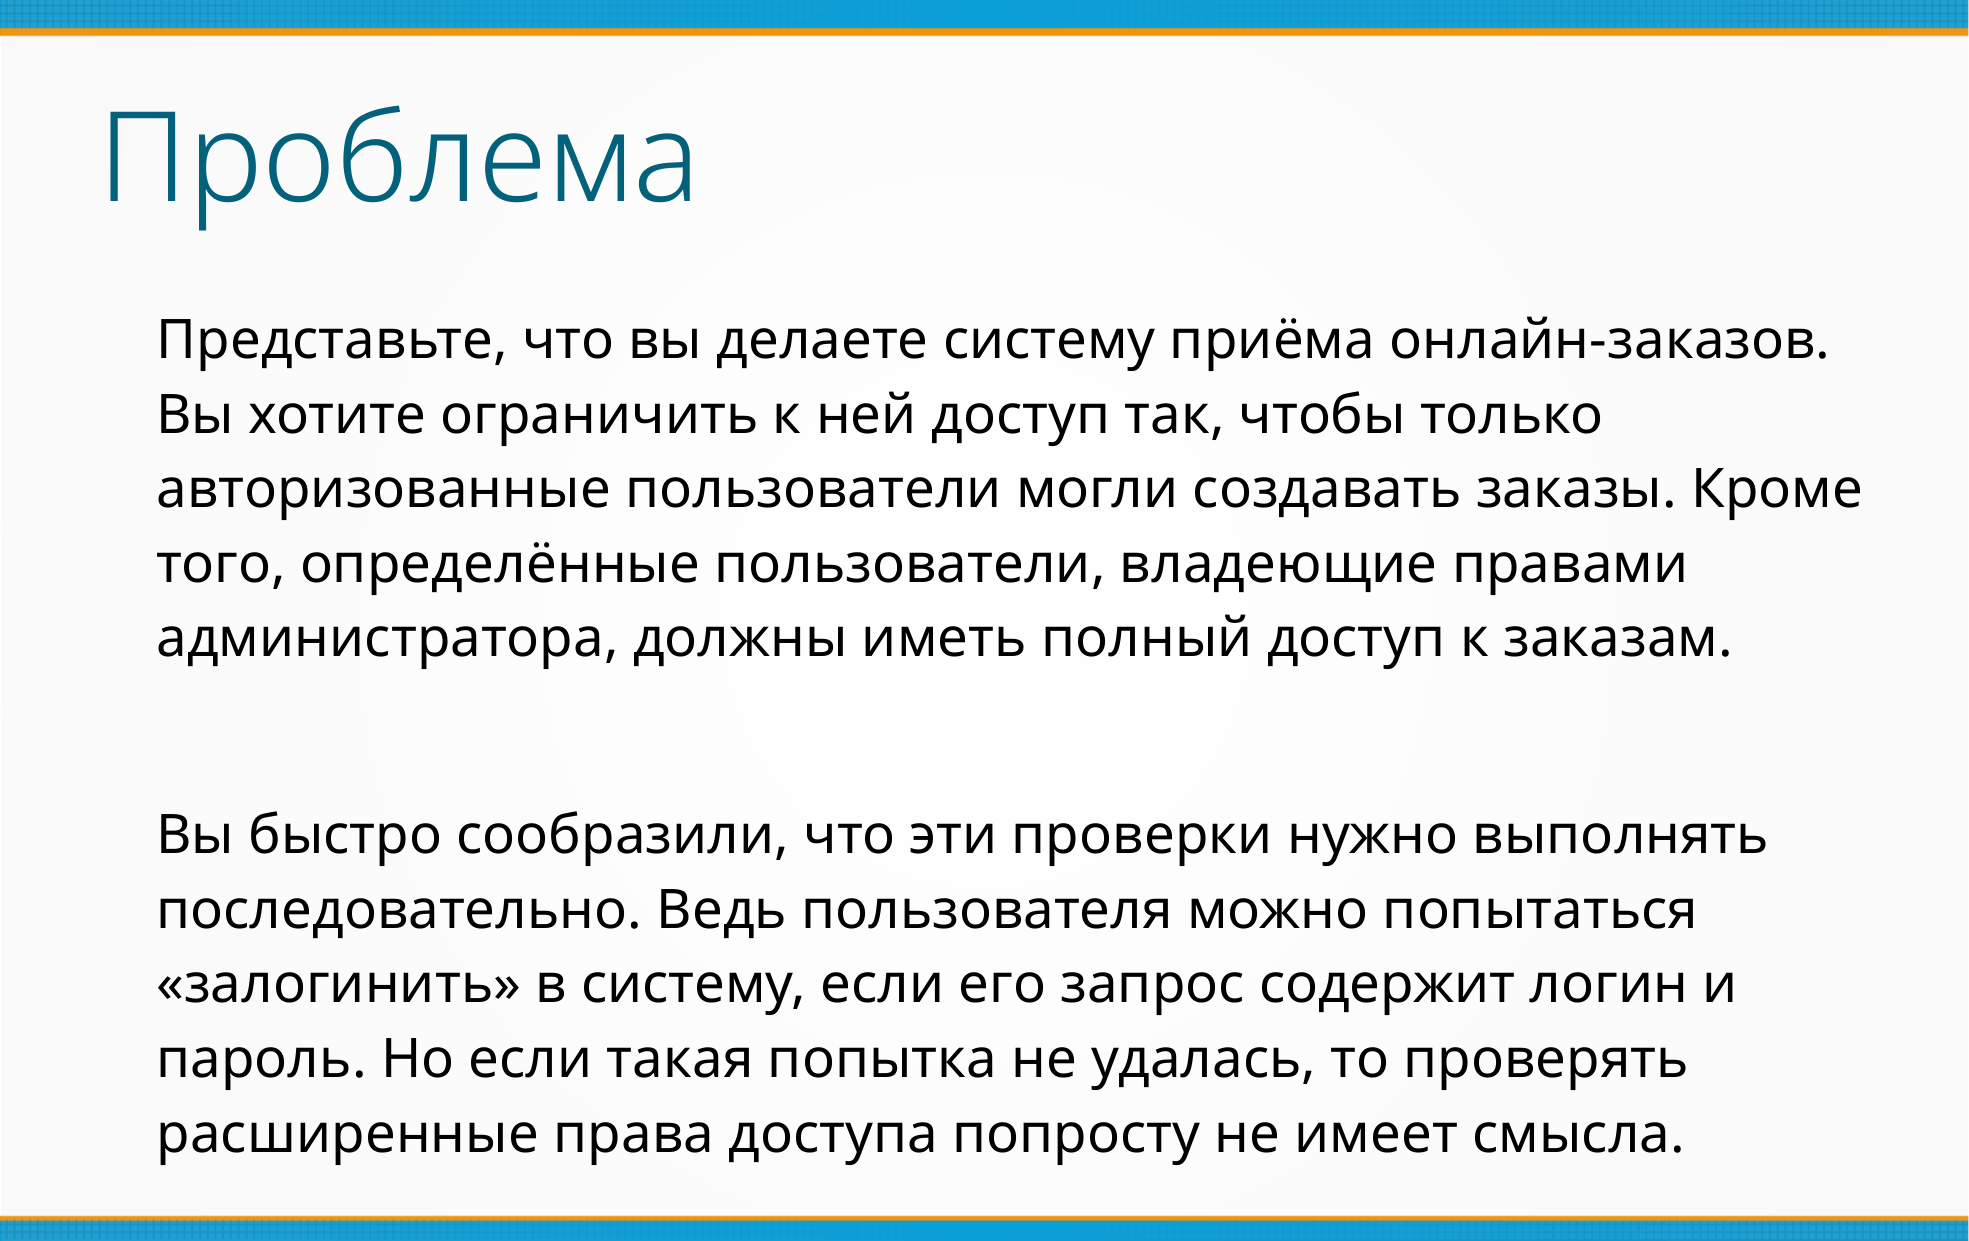

# Проблема
Представьте, что вы делаете систему приёма онлайн-заказов. Вы хотите ограничить к ней доступ так, чтобы только авторизованные пользователи могли создавать заказы. Кроме того, определённые пользователи, владеющие правами администратора, должны иметь полный доступ к заказам.
Вы быстро сообразили, что эти проверки нужно выполнять последовательно. Ведь пользователя можно попытаться «залогинить» в систему, если его запрос содержит логин и пароль. Но если такая попытка не удалась, то проверять расширенные права доступа попросту не имеет смысла.